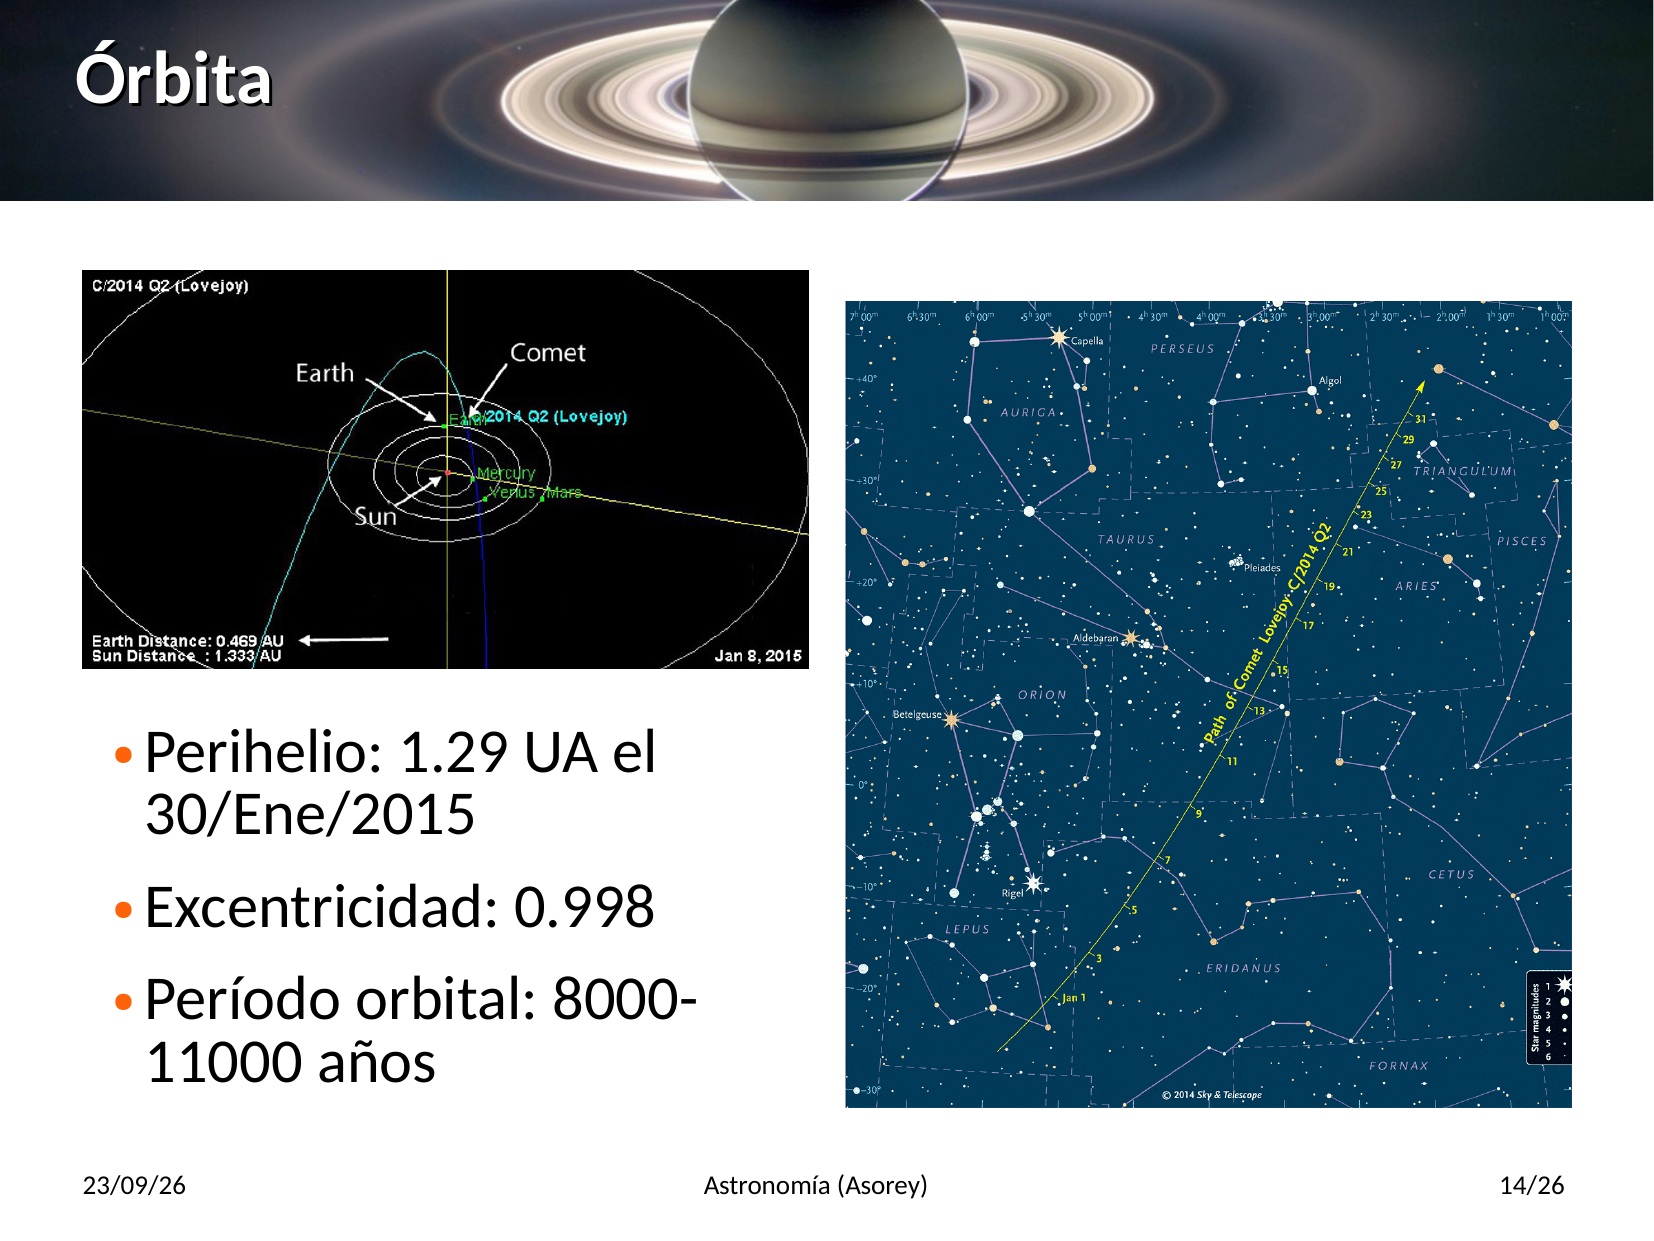

# Órbita
Perihelio: 1.29 UA el 30/Ene/2015
Excentricidad: 0.998
Período orbital: 8000-11000 años
Astronomía (Asorey)
14